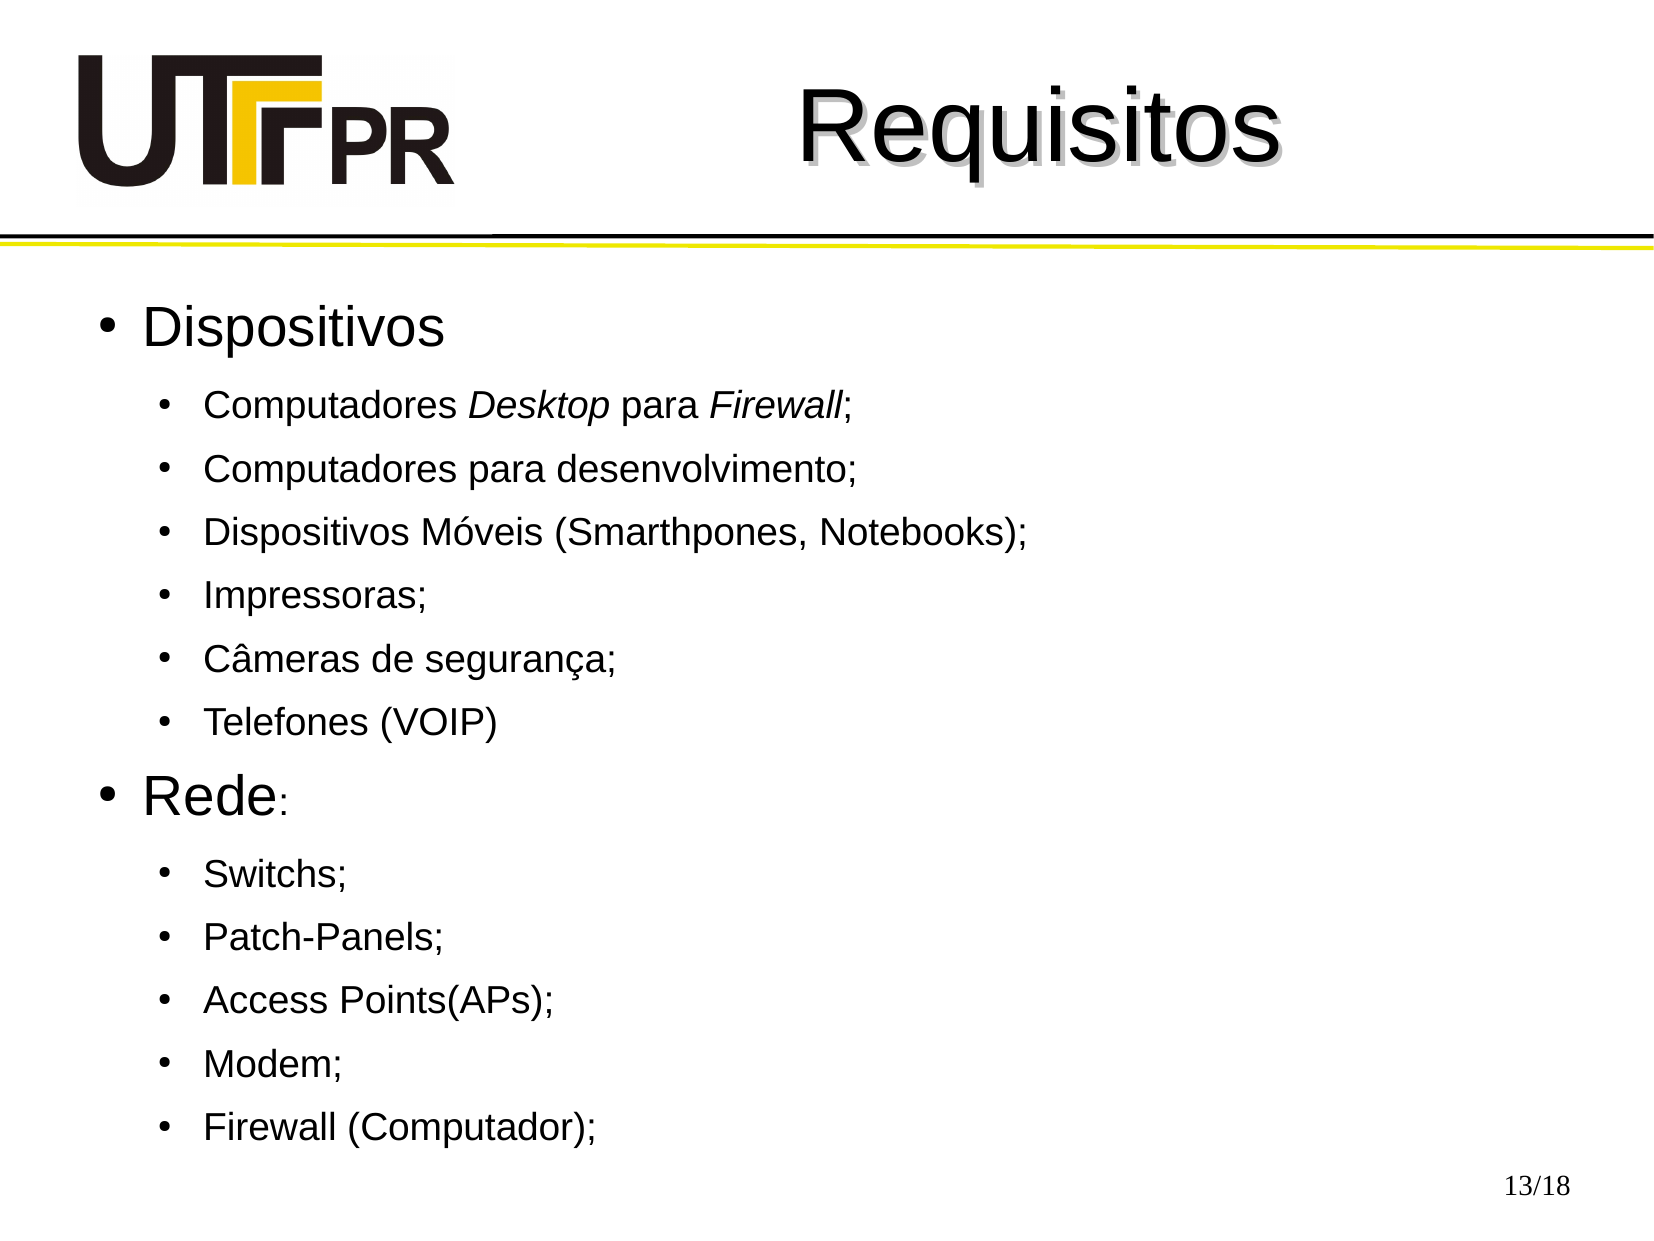

# Requisitos
Dispositivos
Computadores Desktop para Firewall;
Computadores para desenvolvimento;
Dispositivos Móveis (Smarthpones, Notebooks);
Impressoras;
Câmeras de segurança;
Telefones (VOIP)
Rede:
Switchs;
Patch-Panels;
Access Points(APs);
Modem;
Firewall (Computador);
13